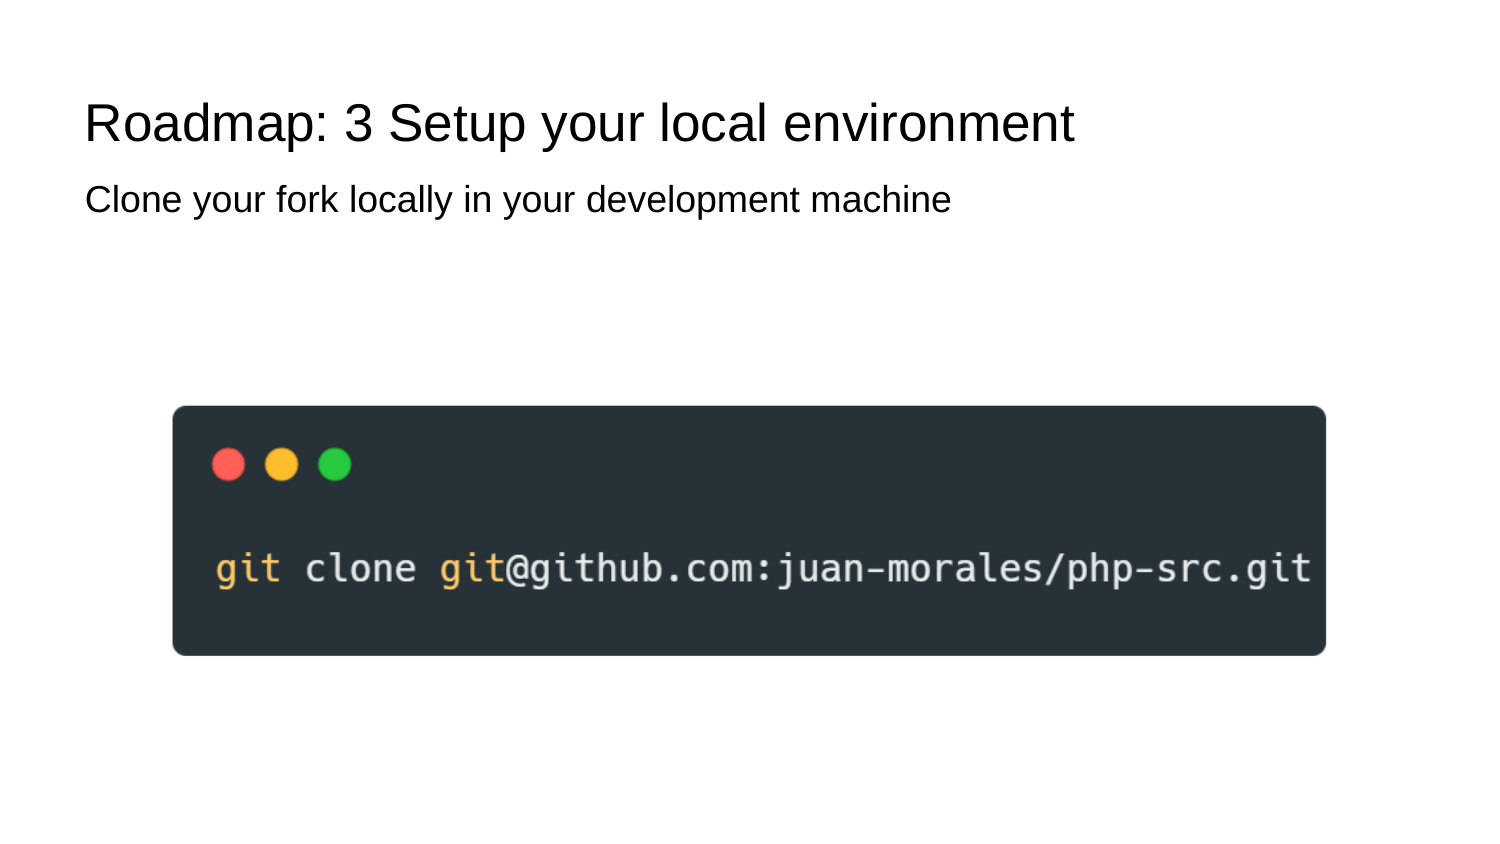

# Roadmap: 3 Setup your local environment
Clone your fork locally in your development machine